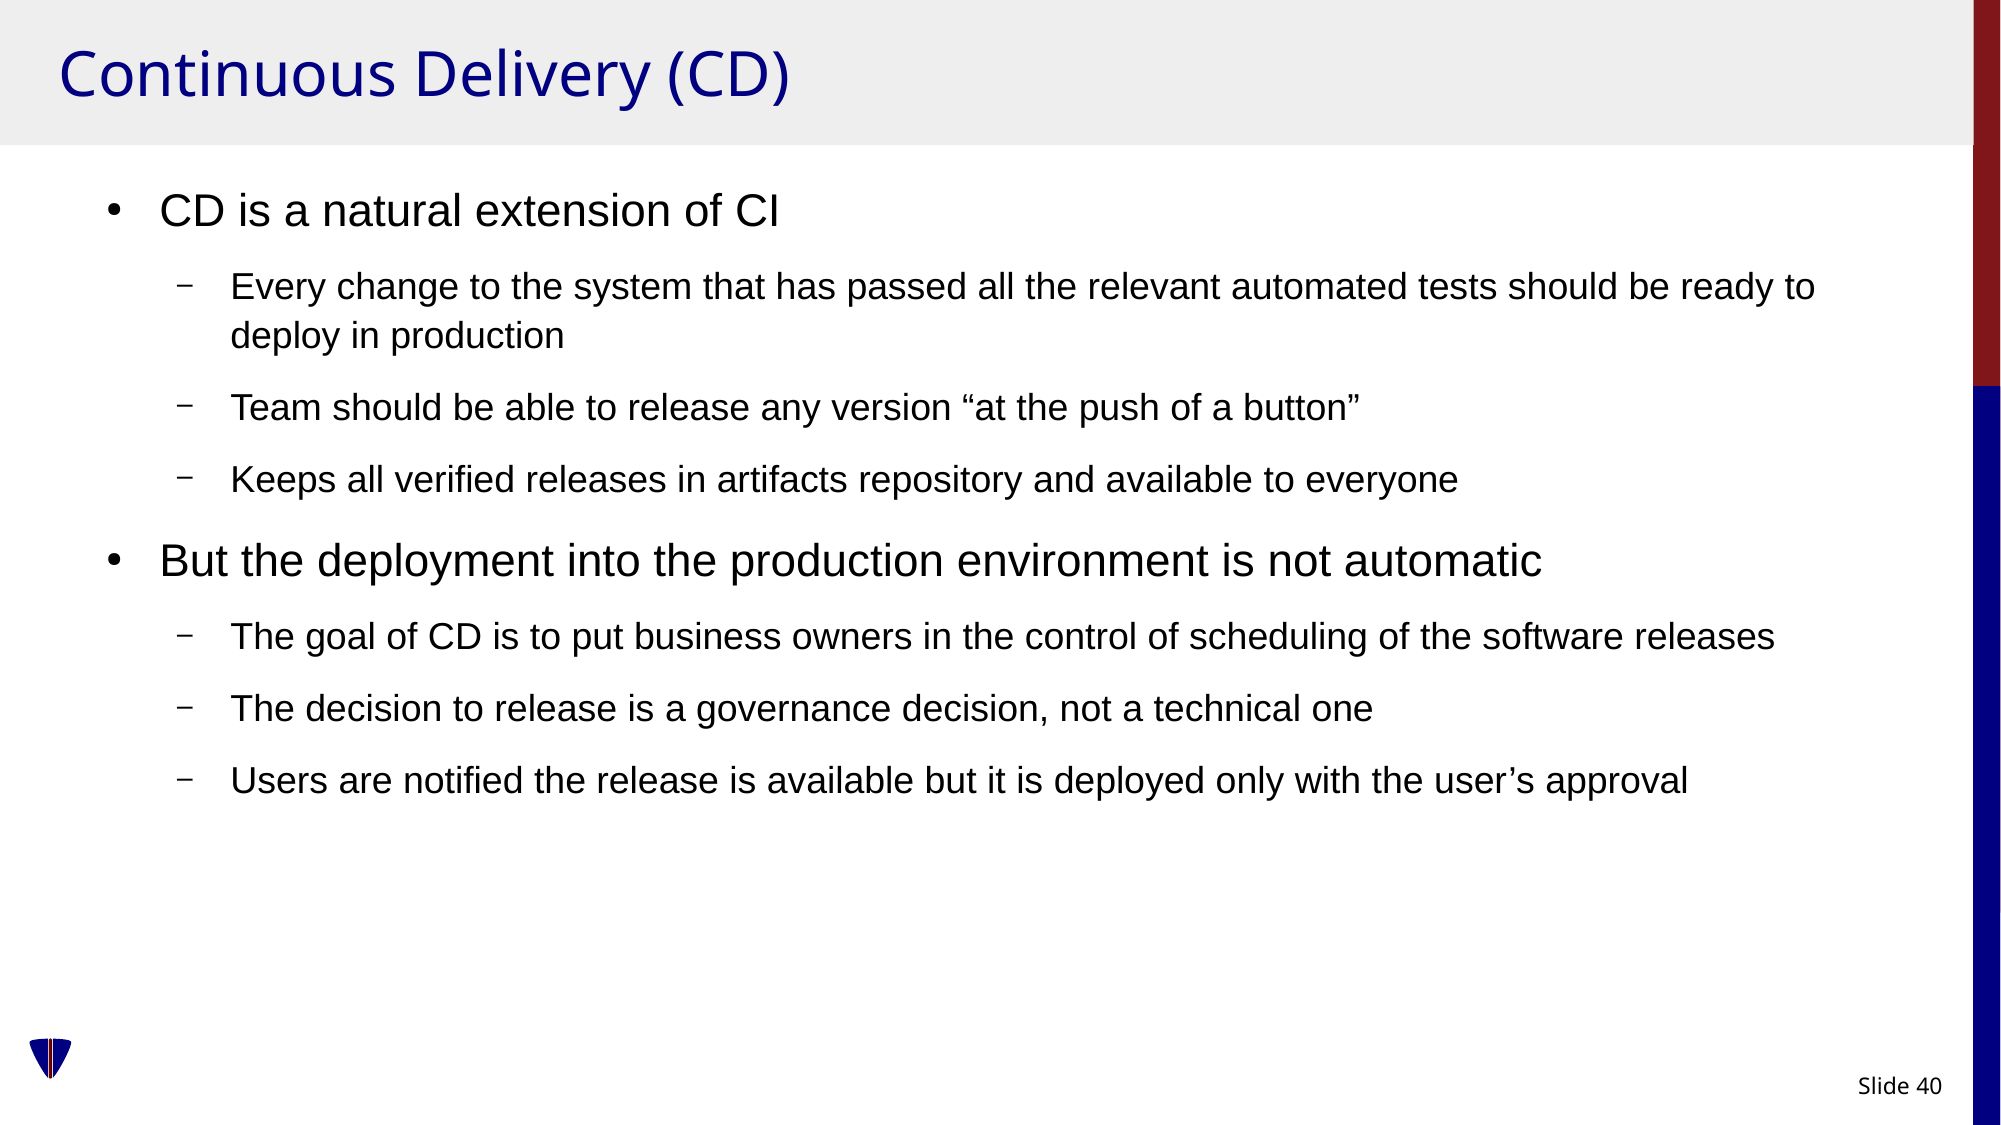

# Continuous Delivery (CD)
CD is a natural extension of CI
Every change to the system that has passed all the relevant automated tests should be ready to deploy in production
Team should be able to release any version “at the push of a button”
Keeps all verified releases in artifacts repository and available to everyone
But the deployment into the production environment is not automatic
The goal of CD is to put business owners in the control of scheduling of the software releases
The decision to release is a governance decision, not a technical one
Users are notified the release is available but it is deployed only with the user’s approval